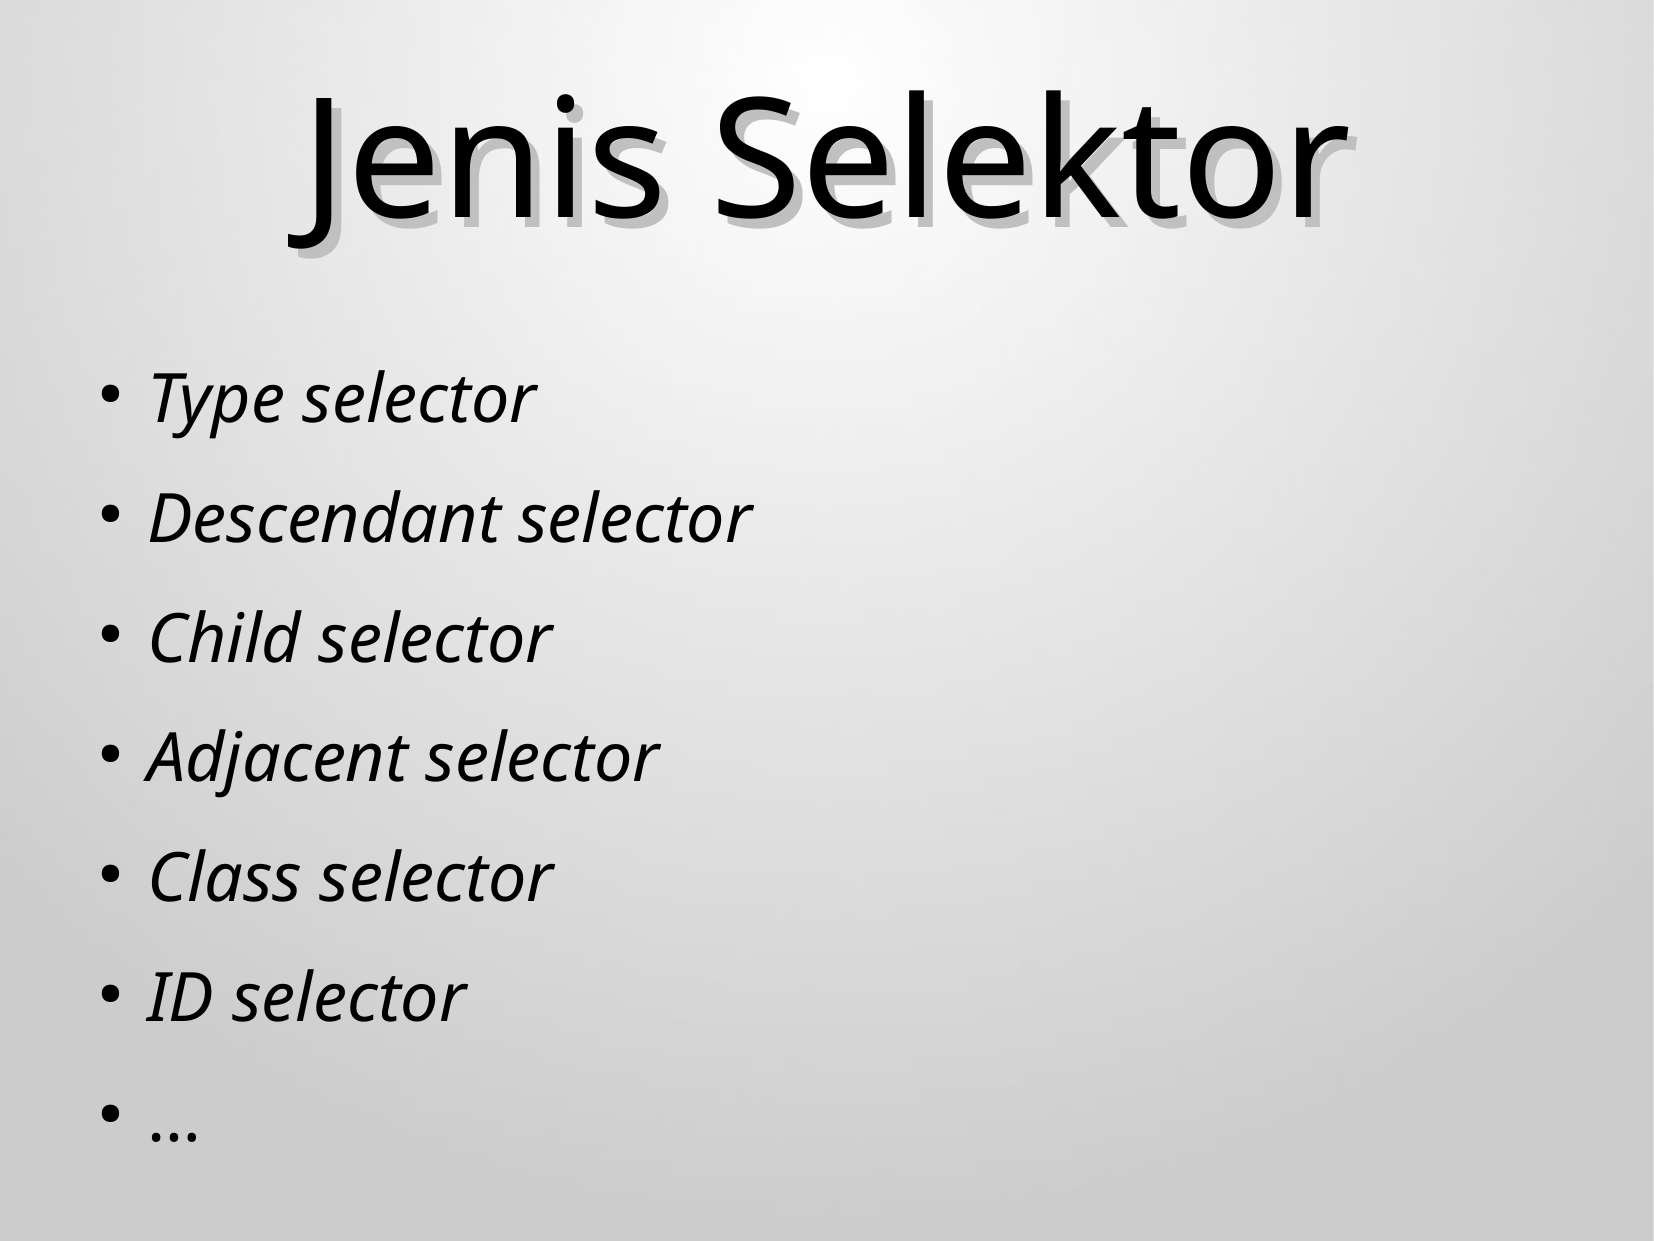

# Jenis Selektor
Type selector
Descendant selector
Child selector
Adjacent selector
Class selector
ID selector
…